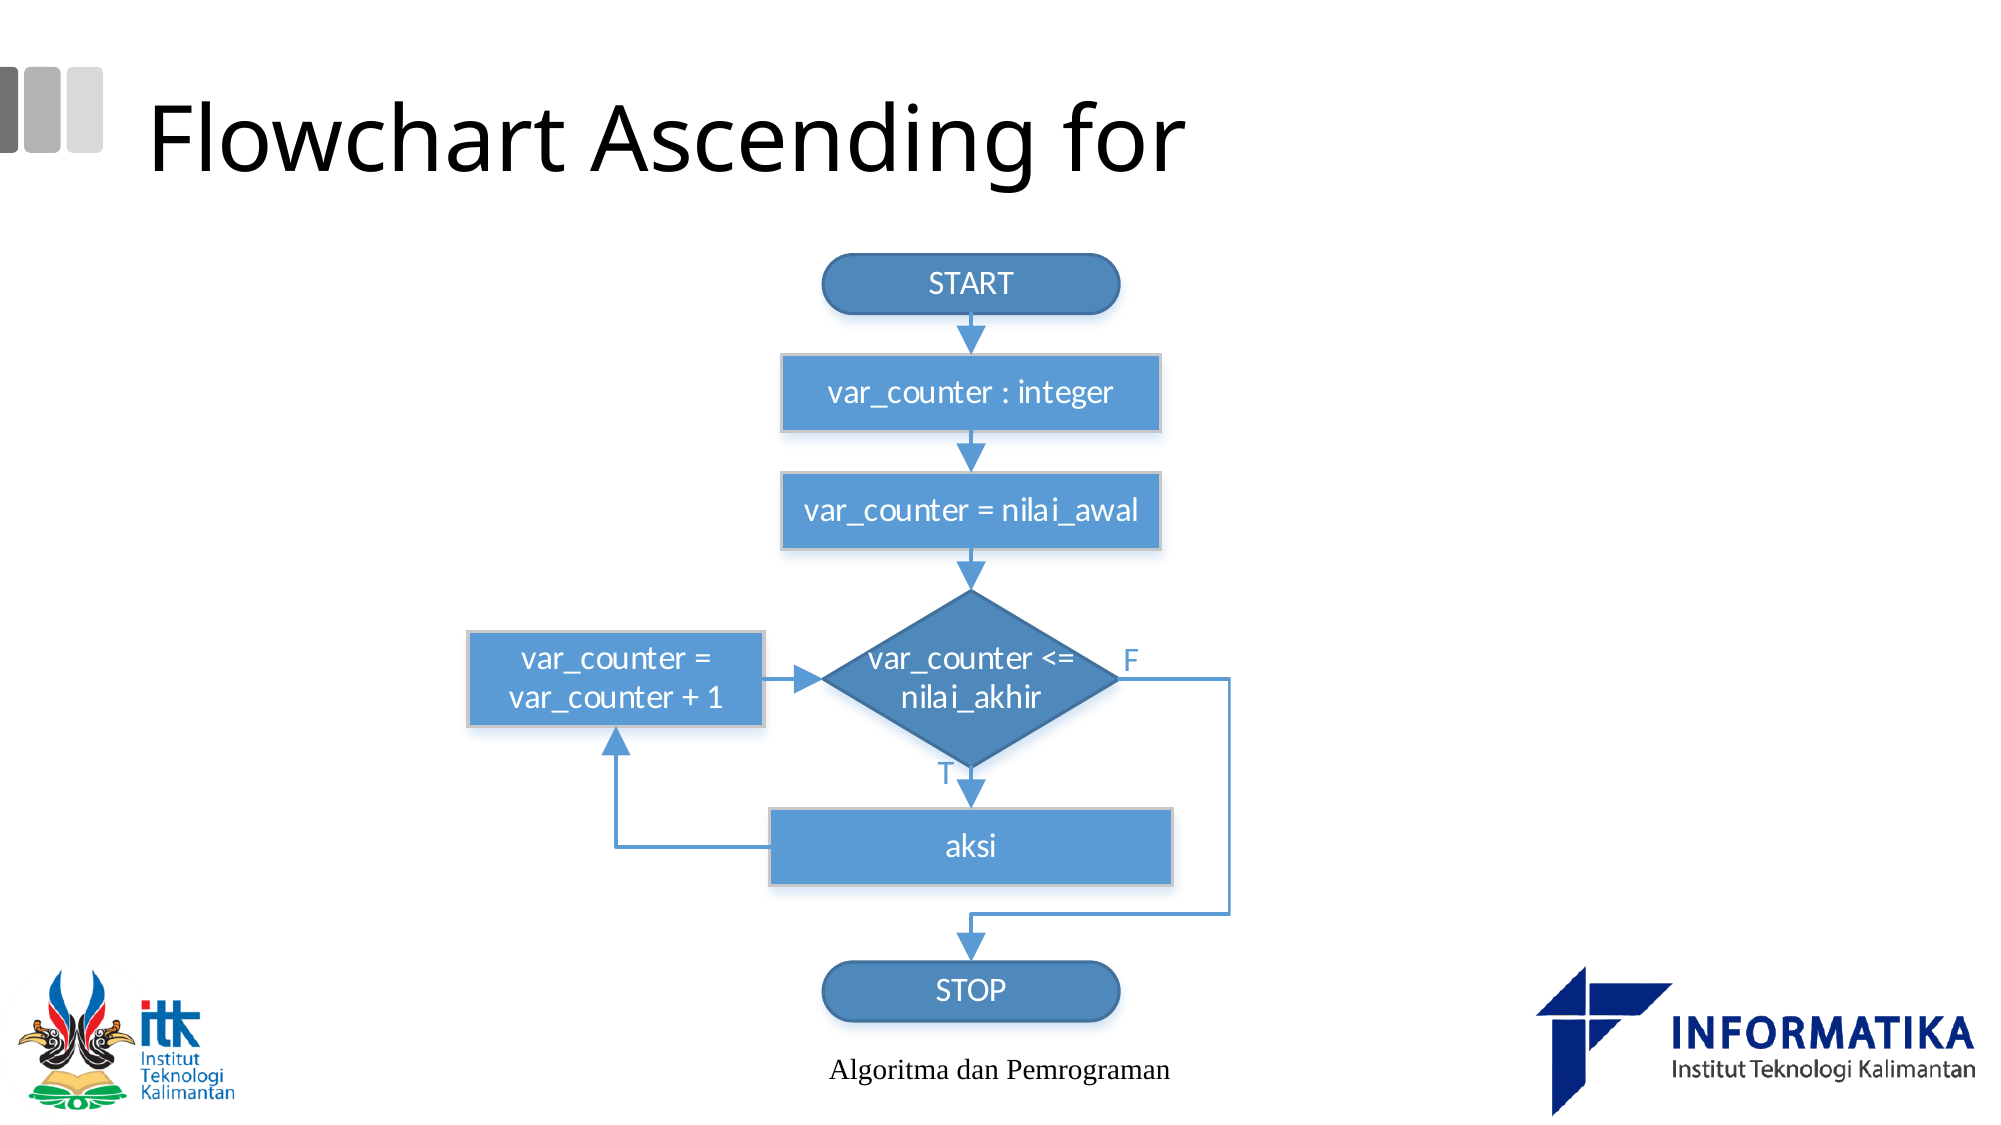

# Flowchart Ascending for
Algoritma dan Pemrograman